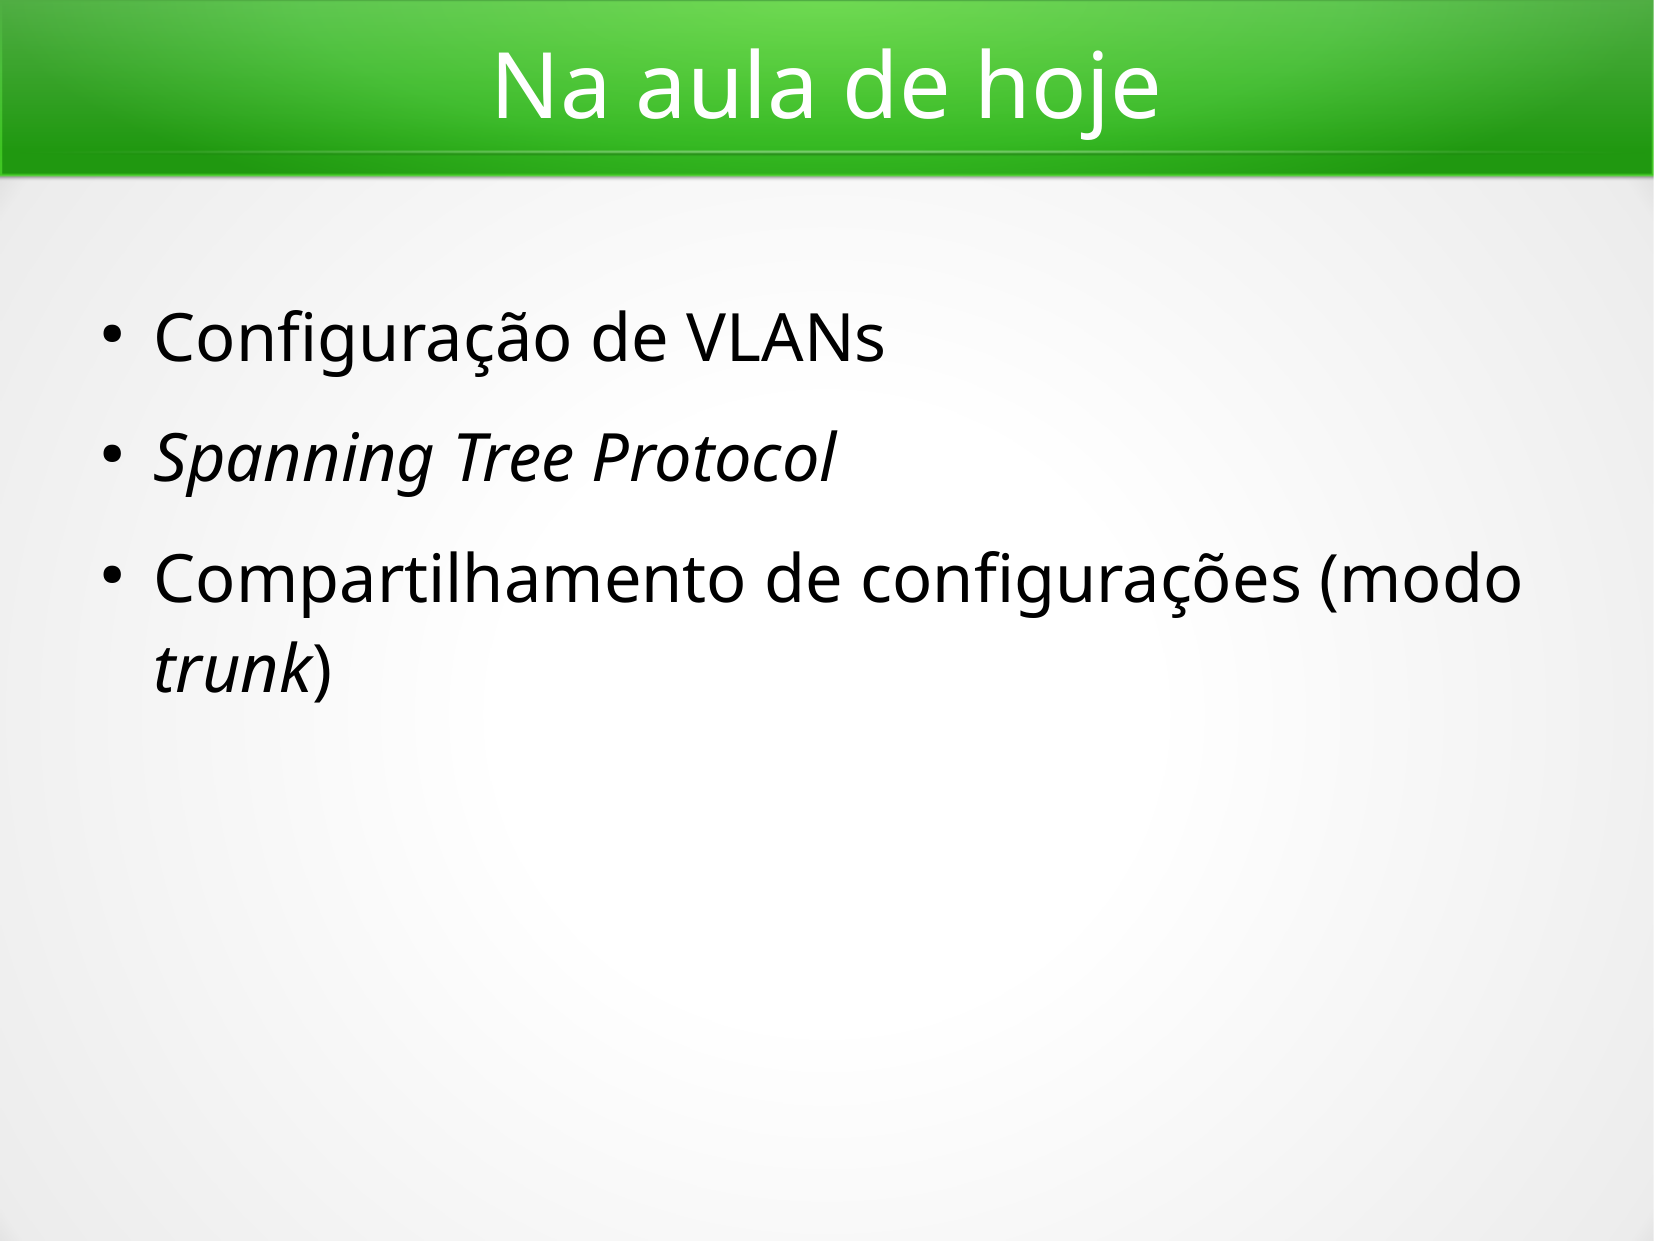

# Na aula de hoje
Configuração de VLANs
Spanning Tree Protocol
Compartilhamento de configurações (modo trunk)